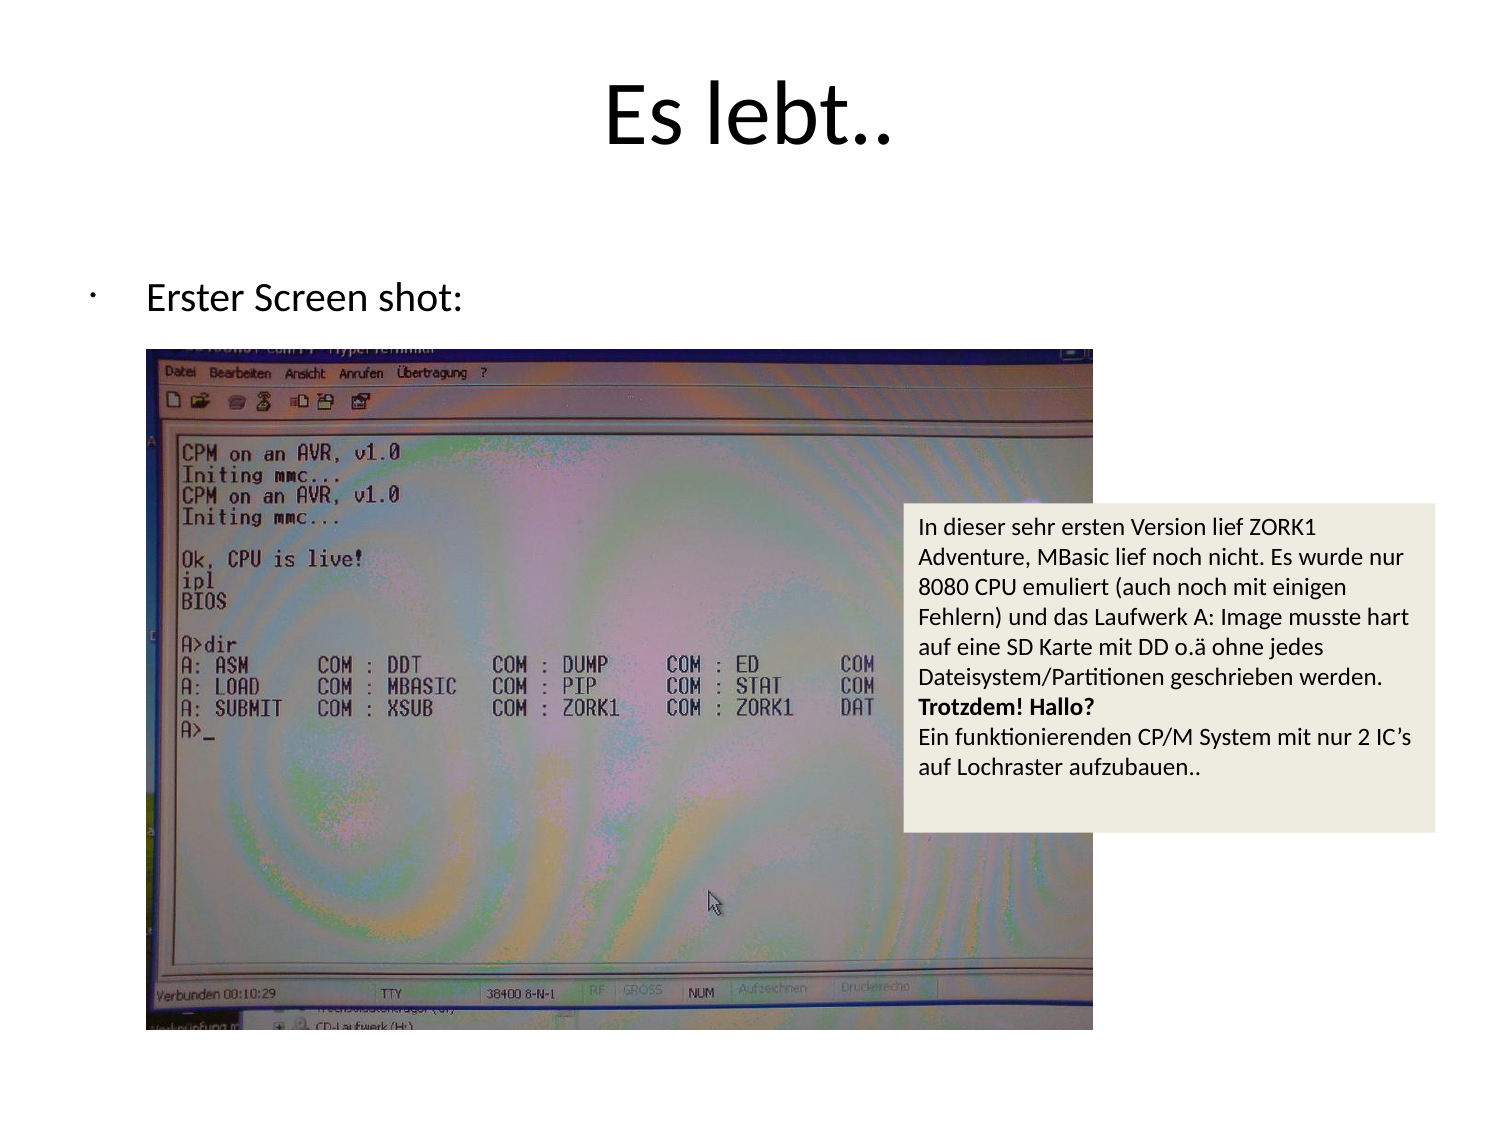

# Es lebt..
Erster Screen shot:
In dieser sehr ersten Version lief ZORK1 Adventure, MBasic lief noch nicht. Es wurde nur 8080 CPU emuliert (auch noch mit einigen Fehlern) und das Laufwerk A: Image musste hart auf eine SD Karte mit DD o.ä ohne jedes Dateisystem/Partitionen geschrieben werden.
Trotzdem! Hallo?
Ein funktionierenden CP/M System mit nur 2 IC’s auf Lochraster aufzubauen..